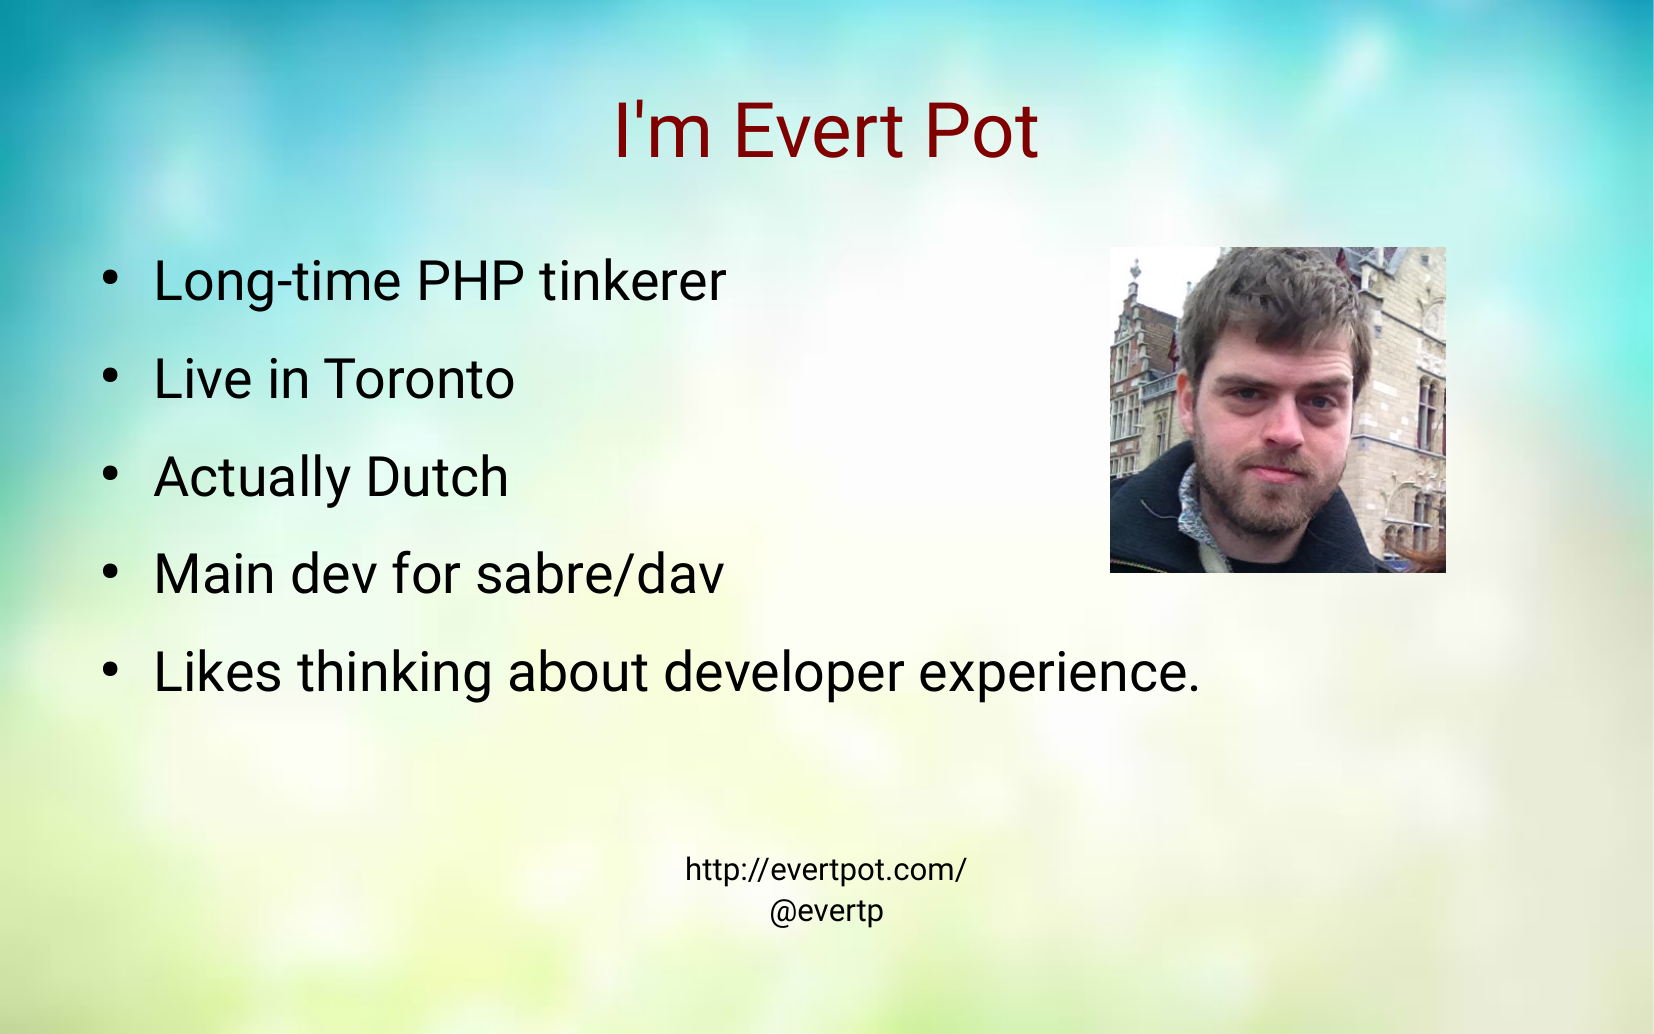

# I'm Evert Pot
Long-time PHP tinkerer
Live in Toronto
Actually Dutch
Main dev for sabre/dav
Likes thinking about developer experience.
http://evertpot.com/
@evertp